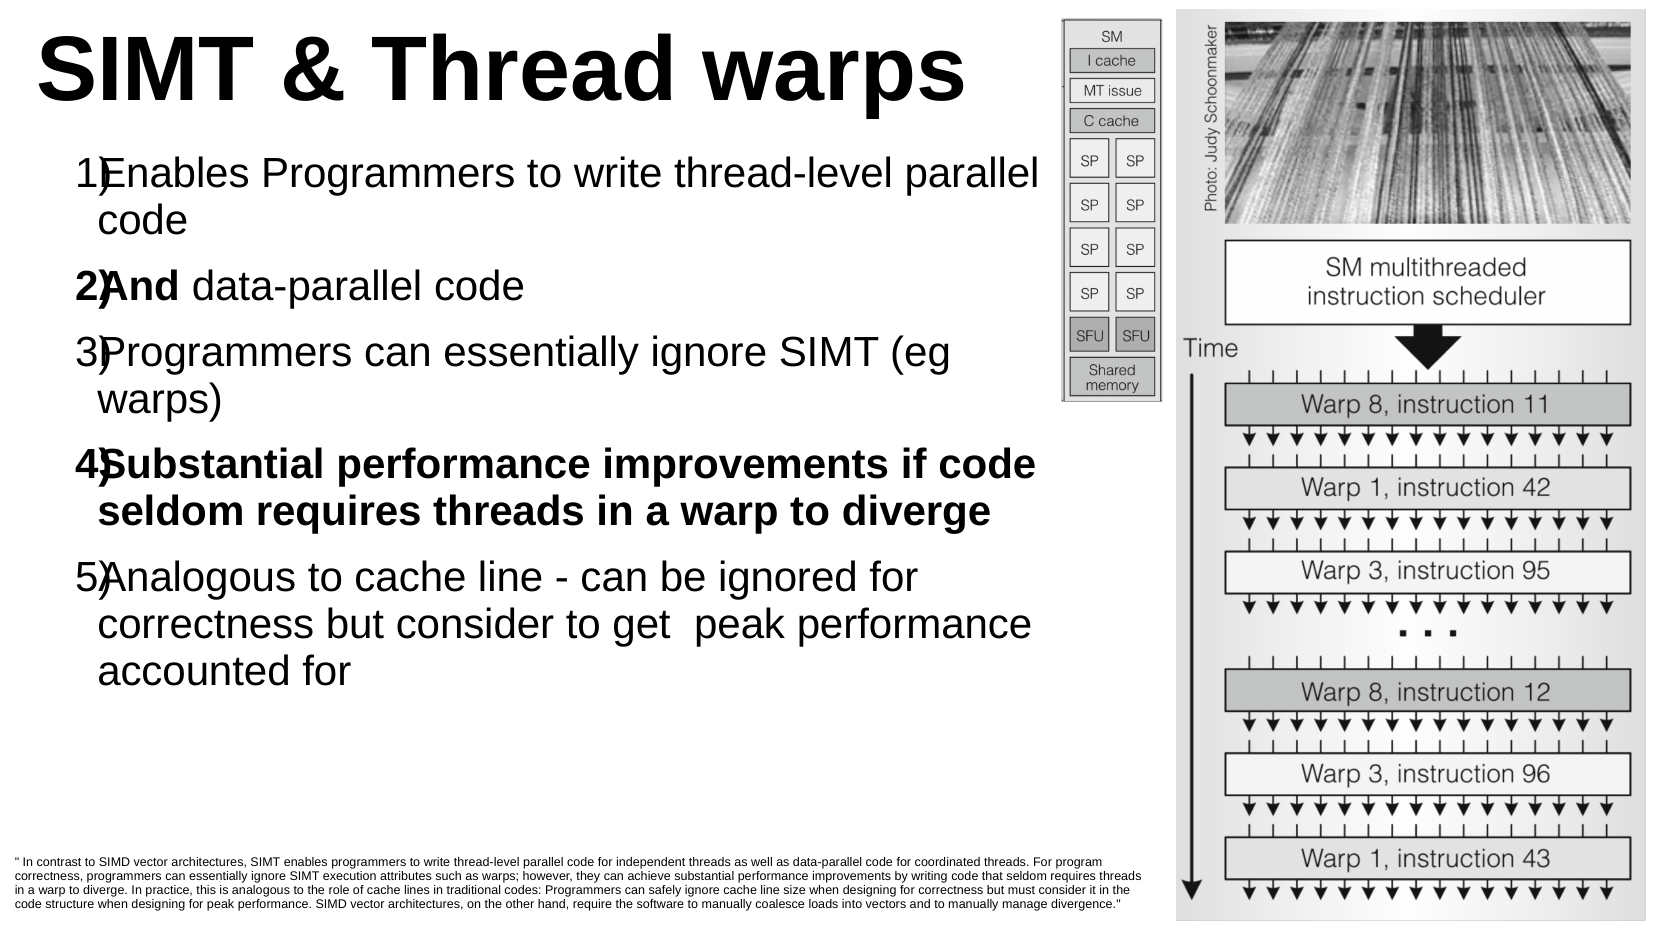

# SIMT & Thread warps
Enables Programmers to write thread-level parallel code
And data-parallel code
Programmers can essentially ignore SIMT (eg warps)
Substantial performance improvements if code seldom requires threads in a warp to diverge
Analogous to cache line - can be ignored for correctness but consider to get peak performance accounted for
" In contrast to SIMD vector architectures, SIMT enables programmers to write thread-level parallel code for independent threads as well as data-parallel code for coordinated threads. For program correctness, programmers can essentially ignore SIMT execution attributes such as warps; however, they can achieve substantial performance improvements by writing code that seldom requires threads in a warp to diverge. In practice, this is analogous to the role of cache lines in traditional codes: Programmers can safely ignore cache line size when designing for correctness but must consider it in the code structure when designing for peak performance. SIMD vector architectures, on the other hand, require the software to manually coalesce loads into vectors and to manually manage divergence."